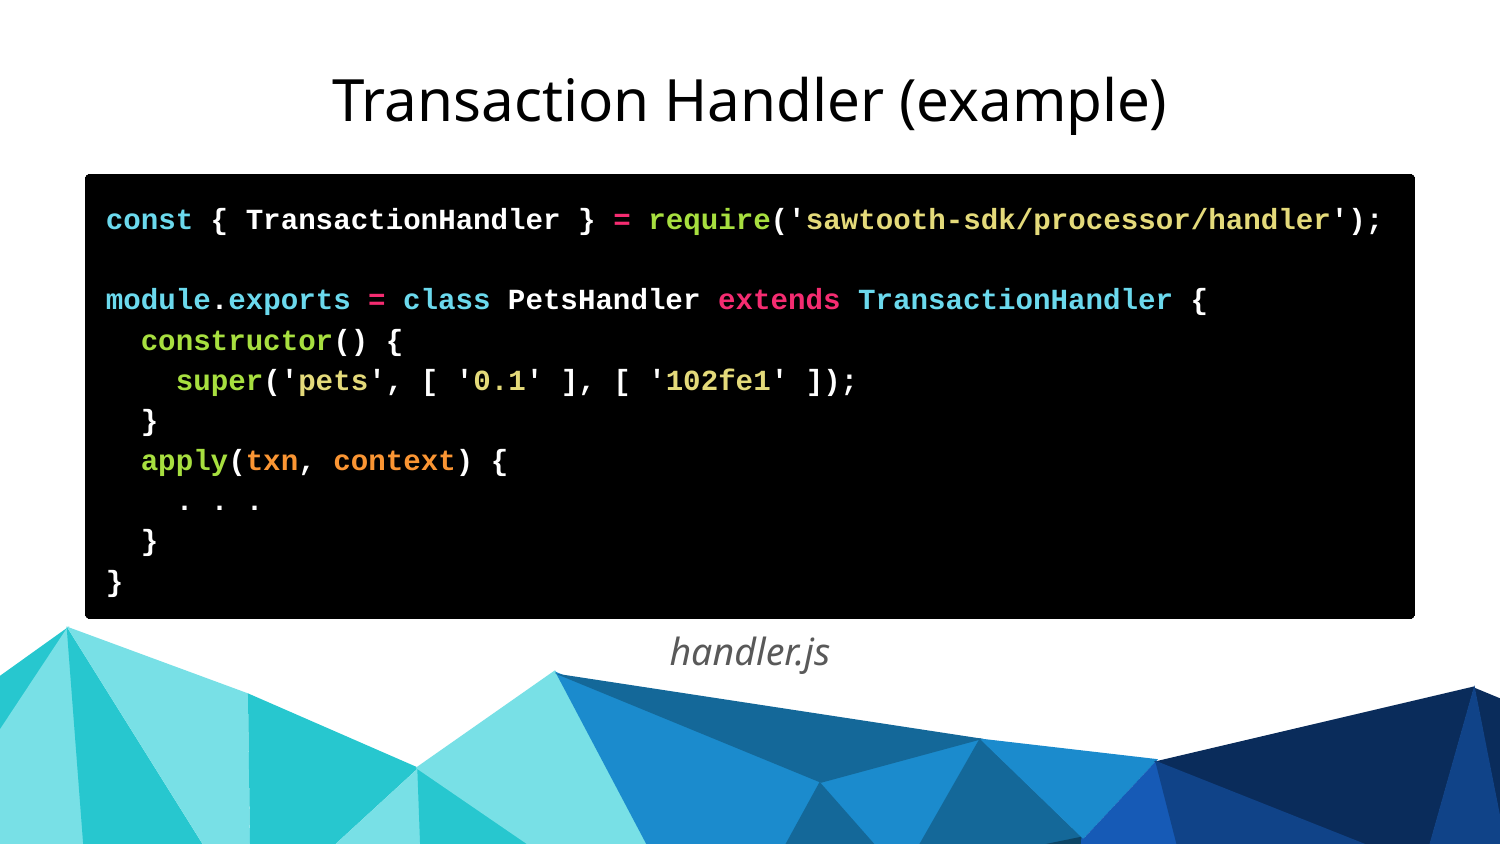

# Transaction Handler (example)
const { TransactionHandler } = require('sawtooth-sdk/processor/handler');
const { TransactionHandler } = require('sawtooth-sdk/processor/handler');
module.exports = class PetsHandler extends TransactionHandler {
}
const { TransactionHandler } = require('sawtooth-sdk/processor/handler');
module.exports = class PetsHandler extends TransactionHandler {
 constructor() {
 }
}
const { TransactionHandler } = require('sawtooth-sdk/processor/handler');
module.exports = class PetsHandler extends TransactionHandler {
 constructor() {
 super( );
 }
}
const { TransactionHandler } = require('sawtooth-sdk/processor/handler');
module.exports = class PetsHandler extends TransactionHandler {
 constructor() {
 super('pets' );
 }
}
const { TransactionHandler } = require('sawtooth-sdk/processor/handler');
module.exports = class PetsHandler extends TransactionHandler {
 constructor() {
 super('pets', [ '0.1' ] );
 }
}
const { TransactionHandler } = require('sawtooth-sdk/processor/handler');
module.exports = class PetsHandler extends TransactionHandler {
 constructor() {
 super('pets', [ '0.1' ], [ '102fe1' ]);
 }
}
const { TransactionHandler } = require('sawtooth-sdk/processor/handler');
module.exports = class PetsHandler extends TransactionHandler {
 constructor() {
 super('pets', [ '0.1' ], [ '102fe1' ]);
 }
 apply(txn, context) {
 }
}
const { TransactionHandler } = require('sawtooth-sdk/processor/handler');
module.exports = class PetsHandler extends TransactionHandler {
 constructor() {
 super('pets', [ '0.1' ], [ '102fe1' ]);
 }
 apply(txn, context) {
 . . .
 }
}
handler.js